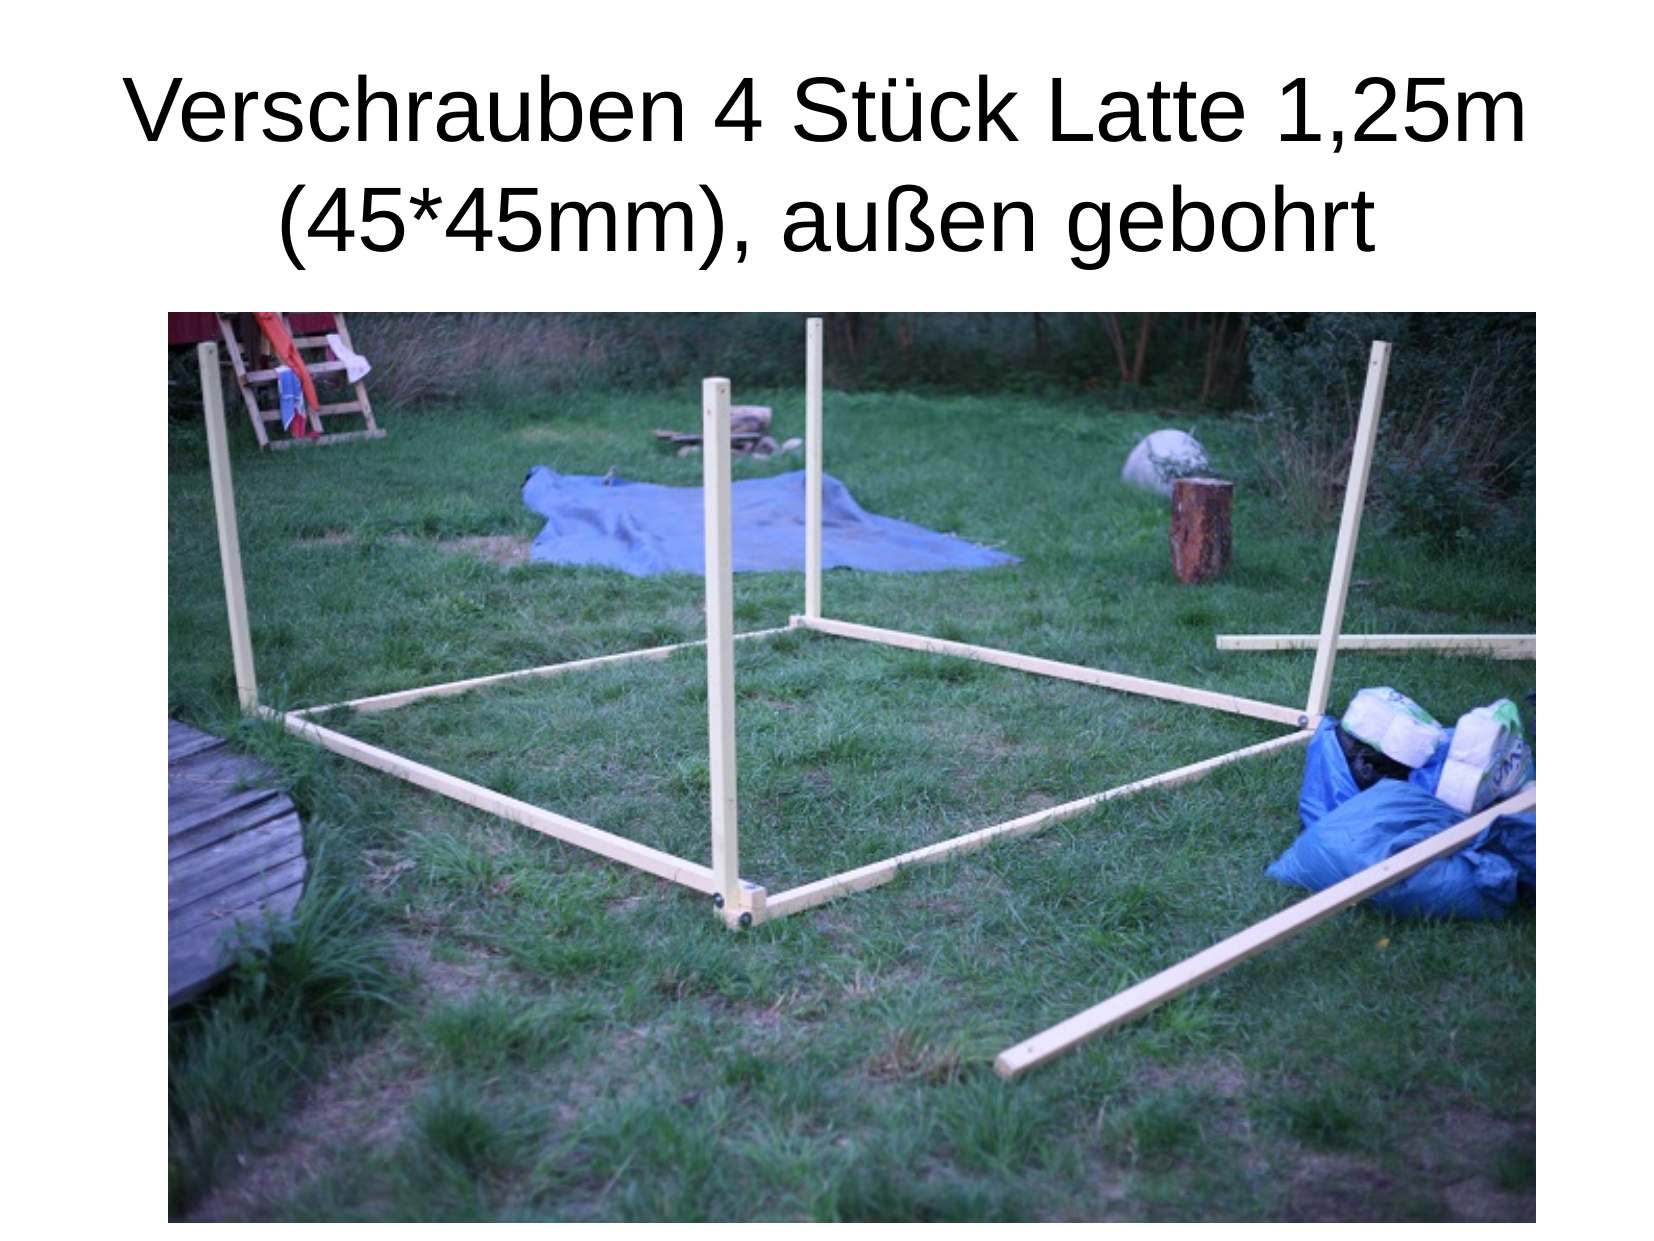

# Verschrauben 4 Stück Latte 1,25m (45*45mm), außen gebohrt